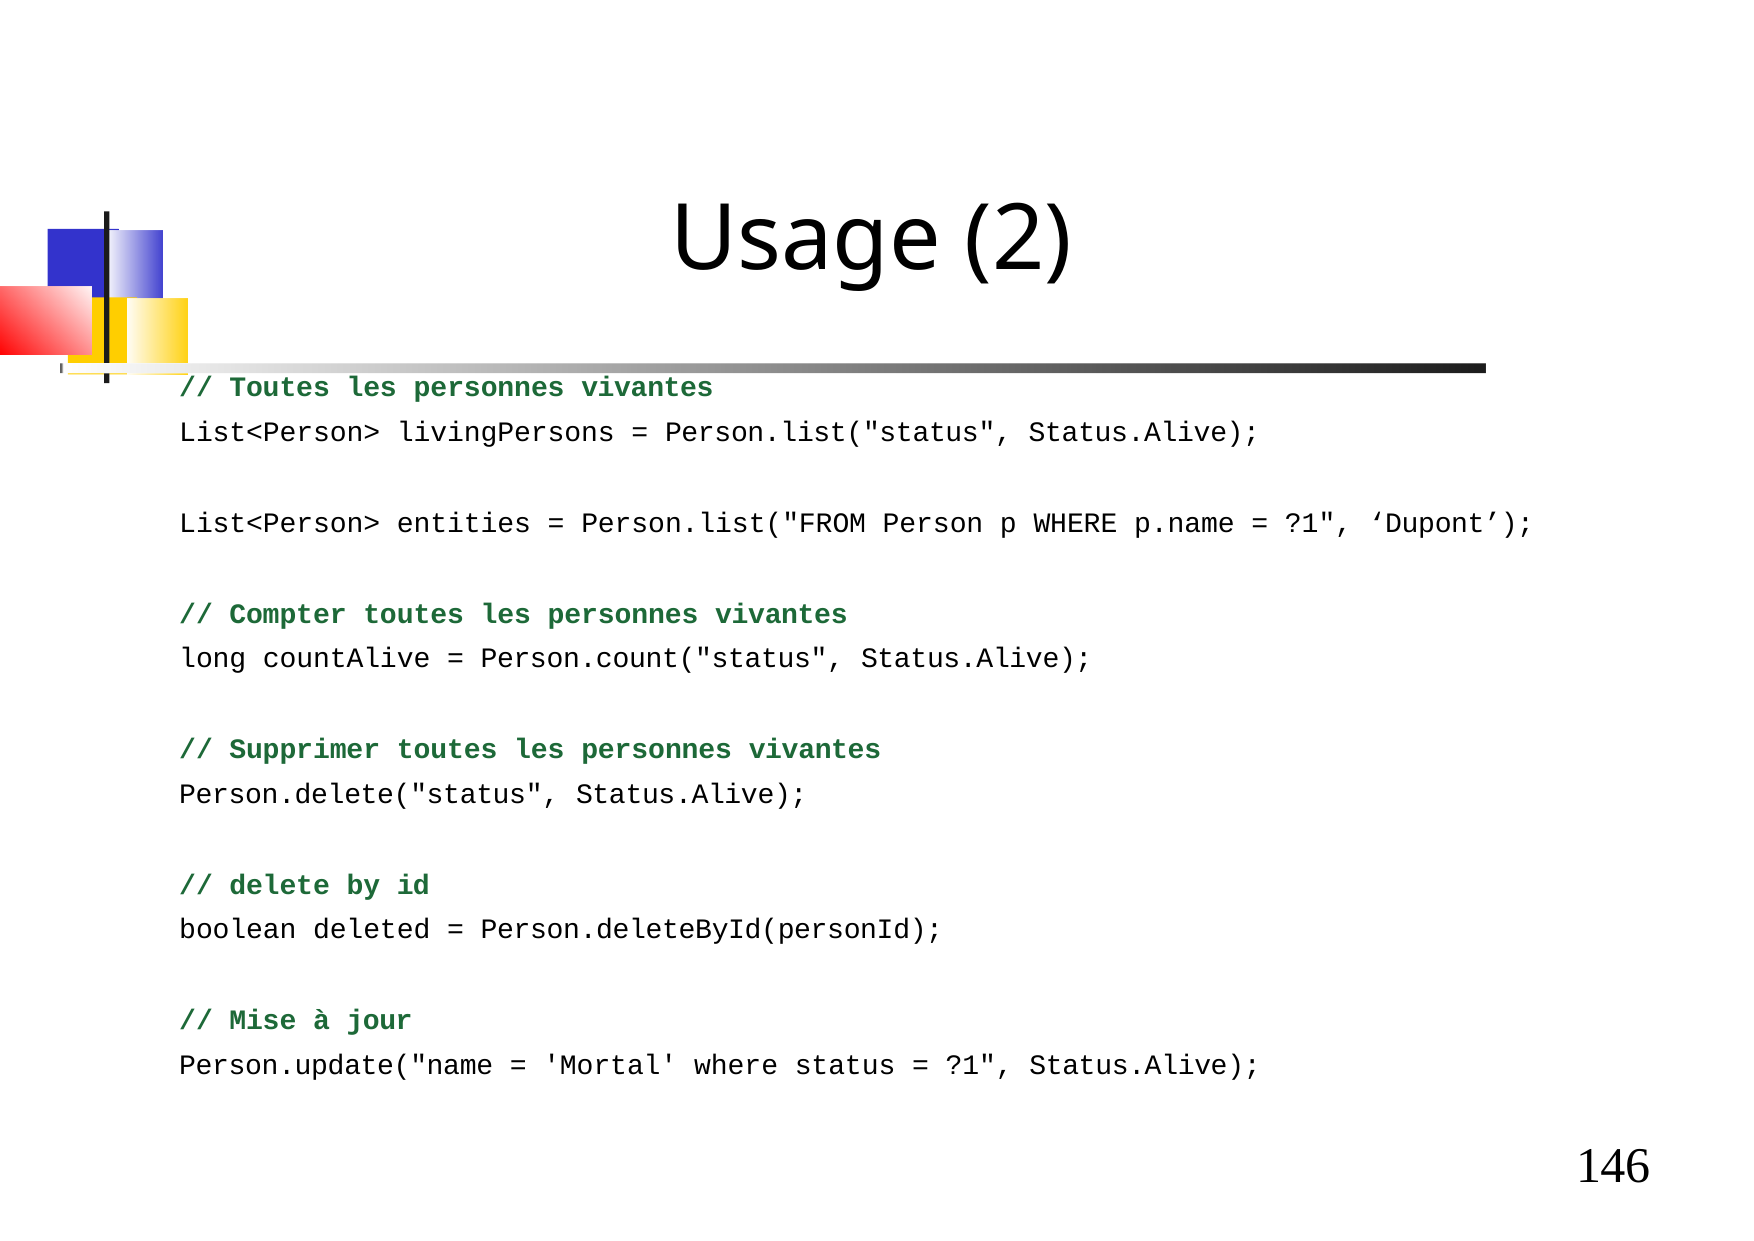

# Usage (2)
// Toutes les personnes vivantes
List<Person> livingPersons = Person.list("status", Status.Alive);
List<Person> entities = Person.list("FROM Person p WHERE p.name = ?1", ‘Dupont’);
// Compter toutes les personnes vivantes
long countAlive = Person.count("status", Status.Alive);
// Supprimer toutes les personnes vivantes
Person.delete("status", Status.Alive);
// delete by id
boolean deleted = Person.deleteById(personId);
// Mise à jour
Person.update("name = 'Mortal' where status = ?1", Status.Alive);
146